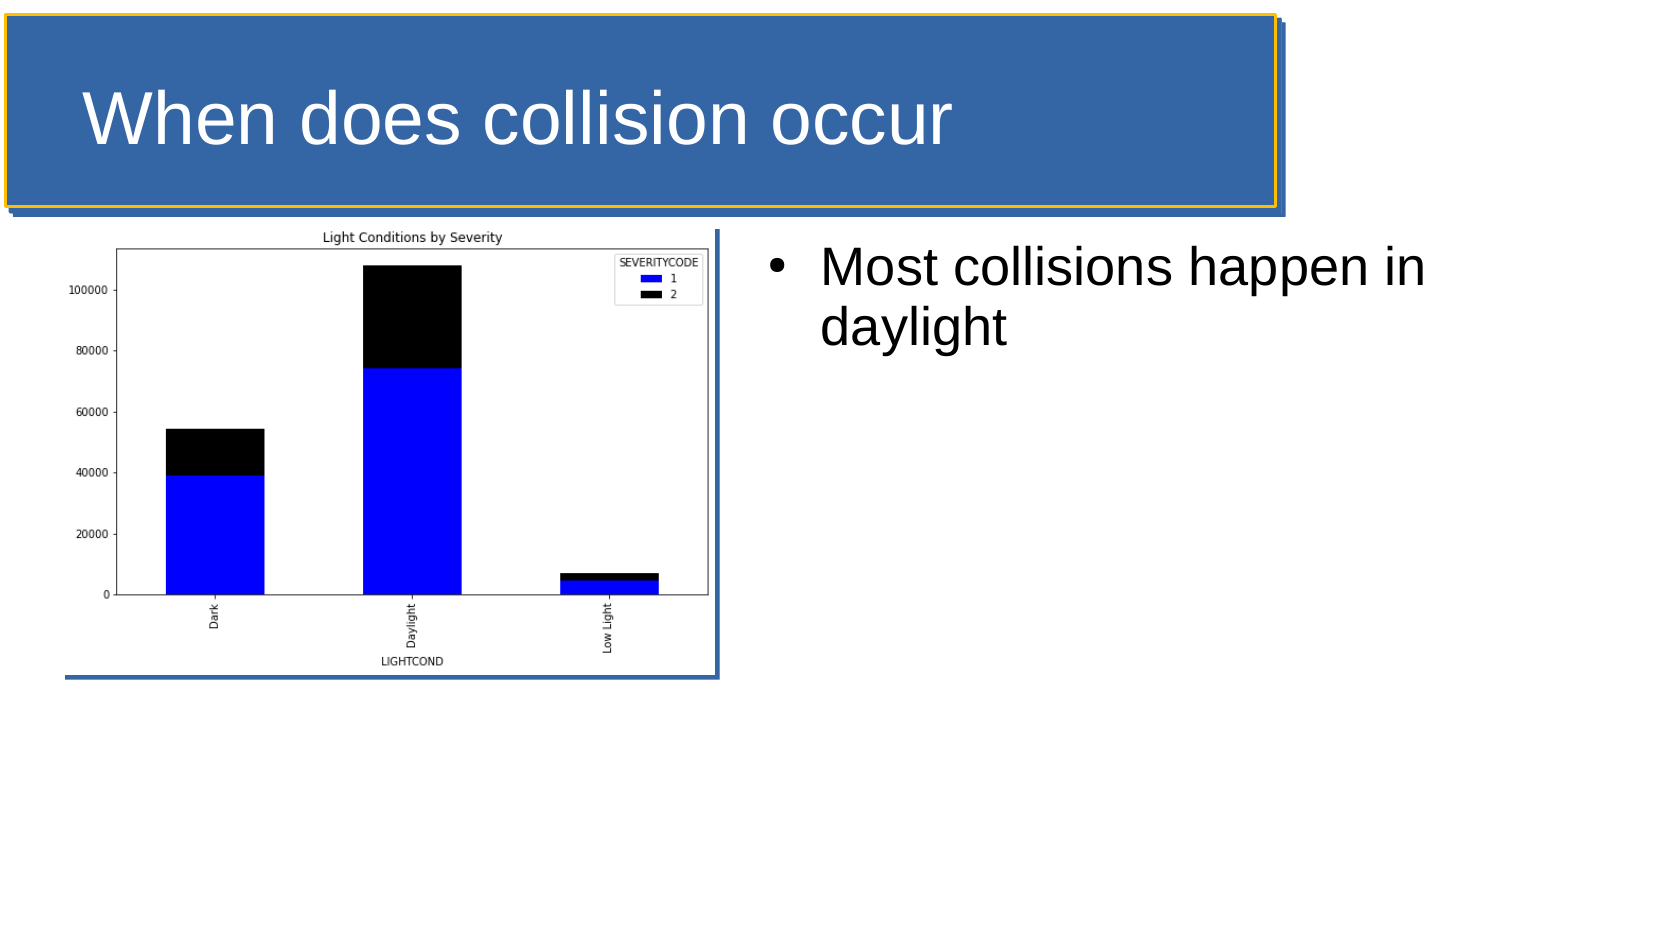

# When does collision occur
Most collisions happen in daylight